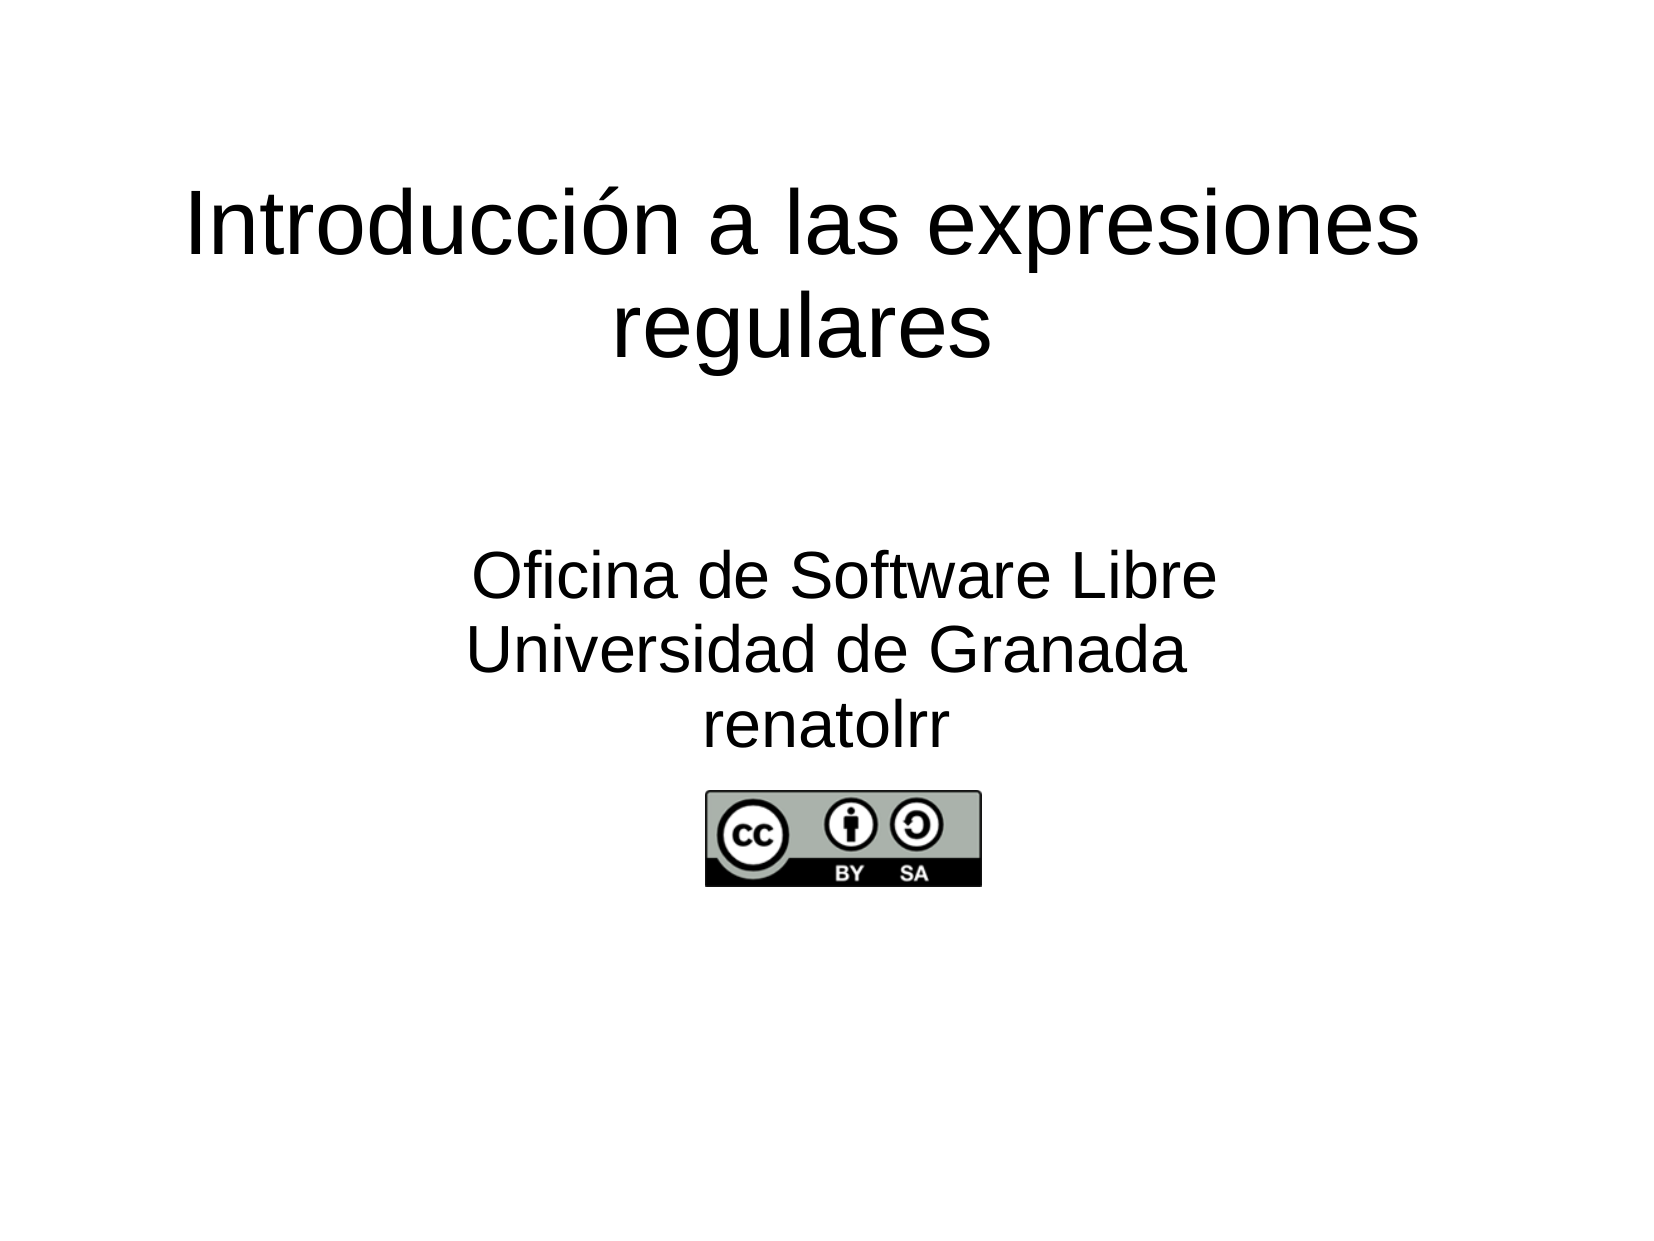

# Introducción a las expresiones regulares
 Oficina de Software Libre
Universidad de Granada
renatolrr